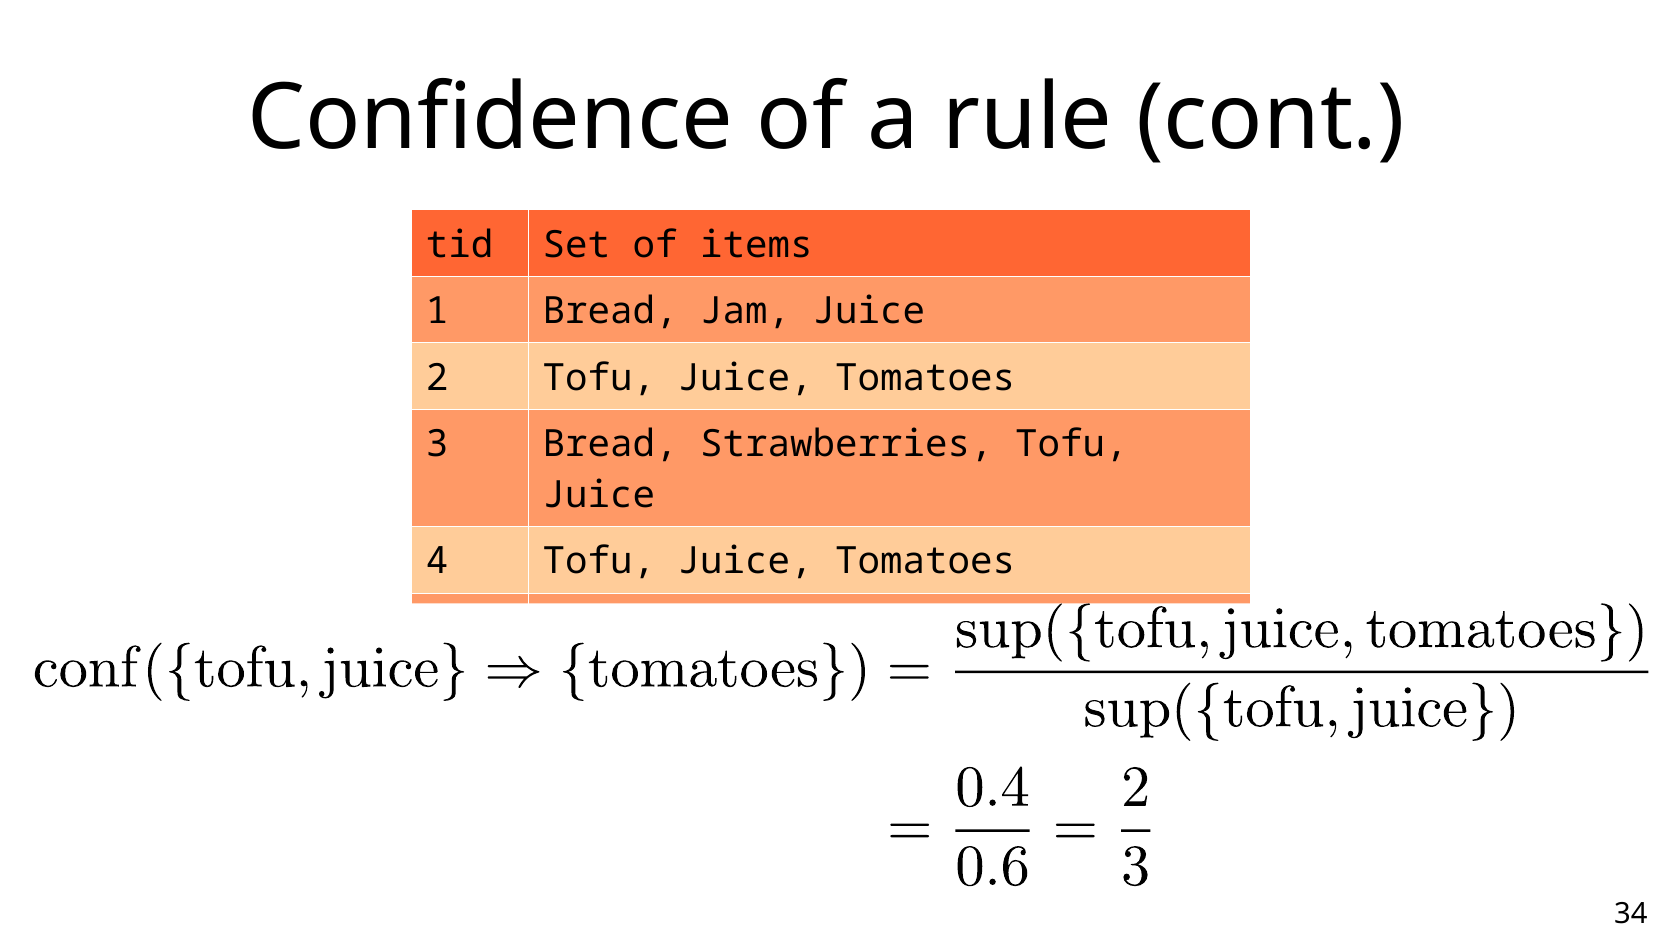

# Confidence of a rule (cont.)
| tid | Set of items |
| --- | --- |
| 1 | Bread, Jam, Juice |
| 2 | Tofu, Juice, Tomatoes |
| 3 | Bread, Strawberries, Tofu, Juice |
| 4 | Tofu, Juice, Tomatoes |
| 5 | Strawberries, Juice, Tomatoes |
34